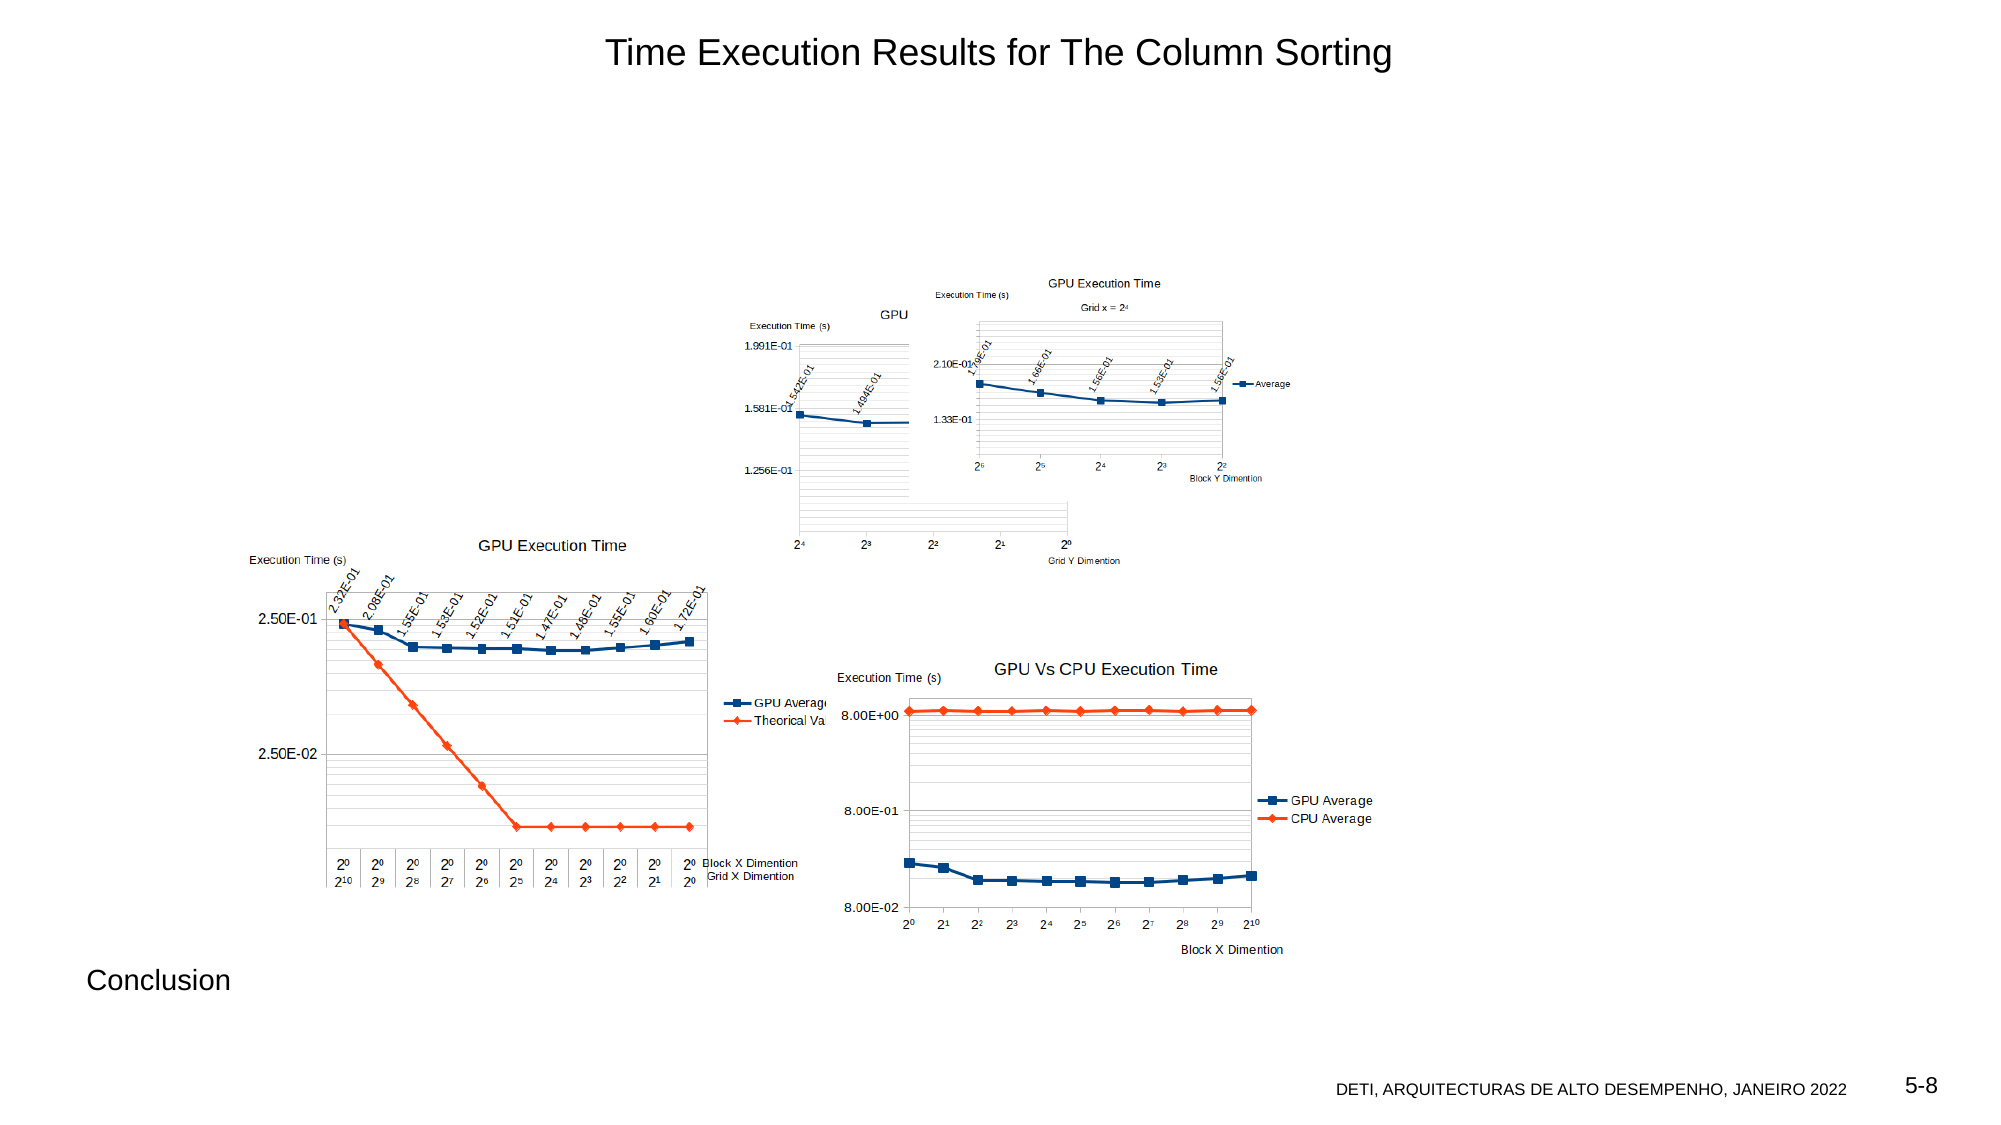

Time Execution Results for The Column Sorting
Conclusion
DETI, Arquitecturas de Alto Desempenho, Janeiro 2022